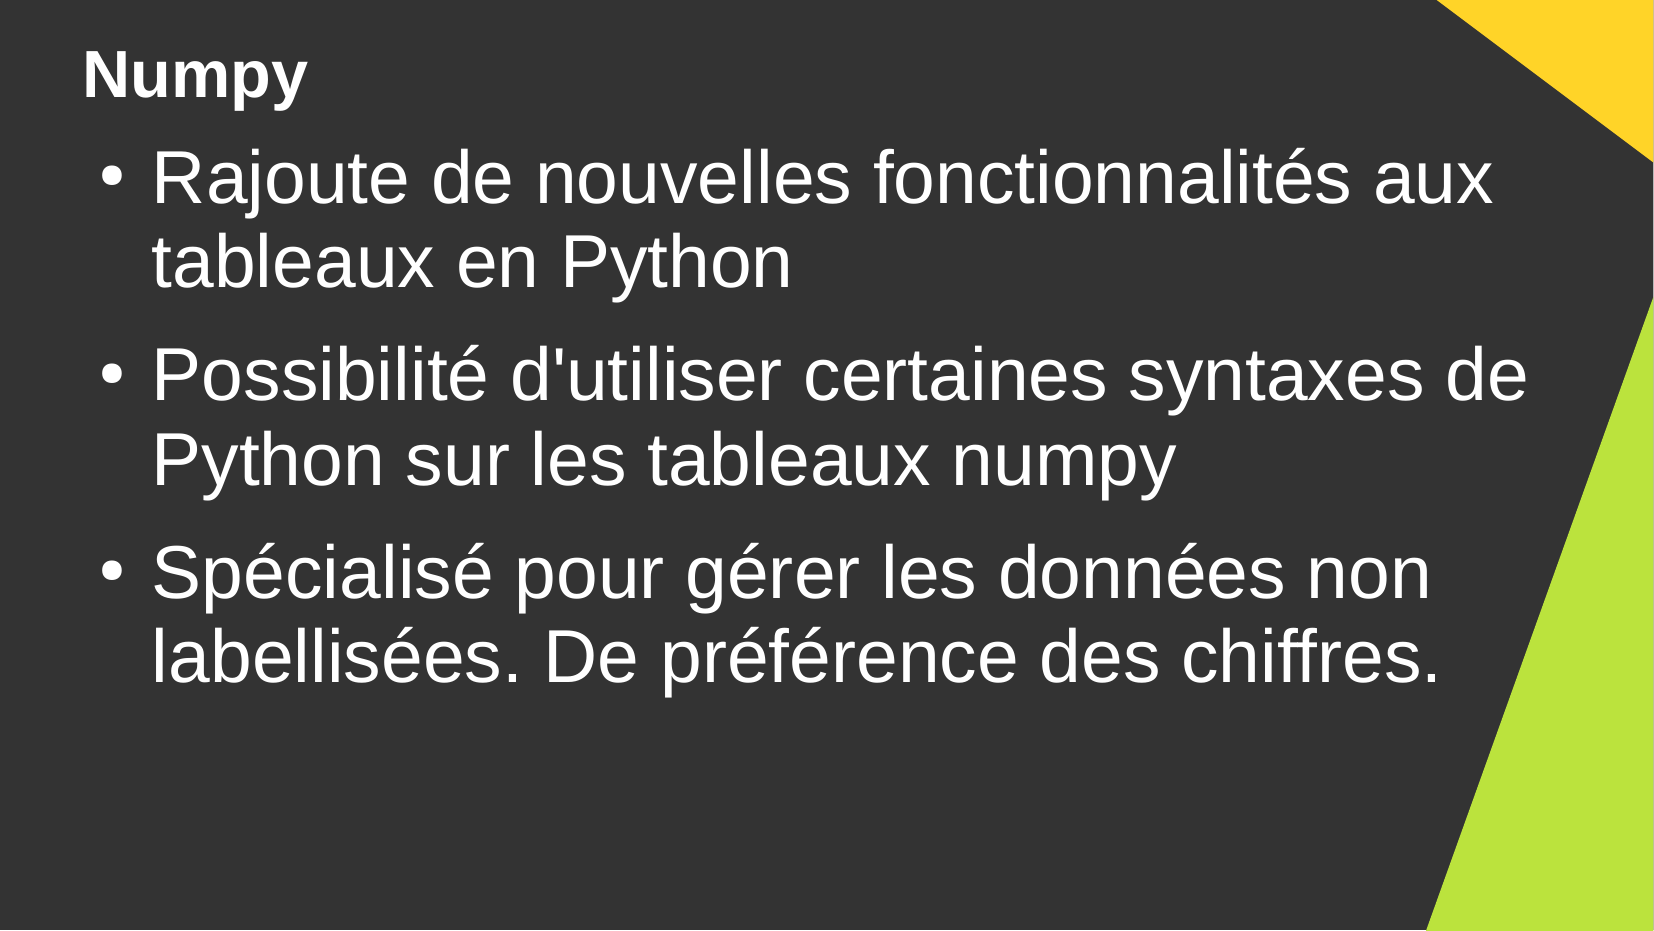

# Numpy
Rajoute de nouvelles fonctionnalités aux tableaux en Python
Possibilité d'utiliser certaines syntaxes de Python sur les tableaux numpy
Spécialisé pour gérer les données non labellisées. De préférence des chiffres.